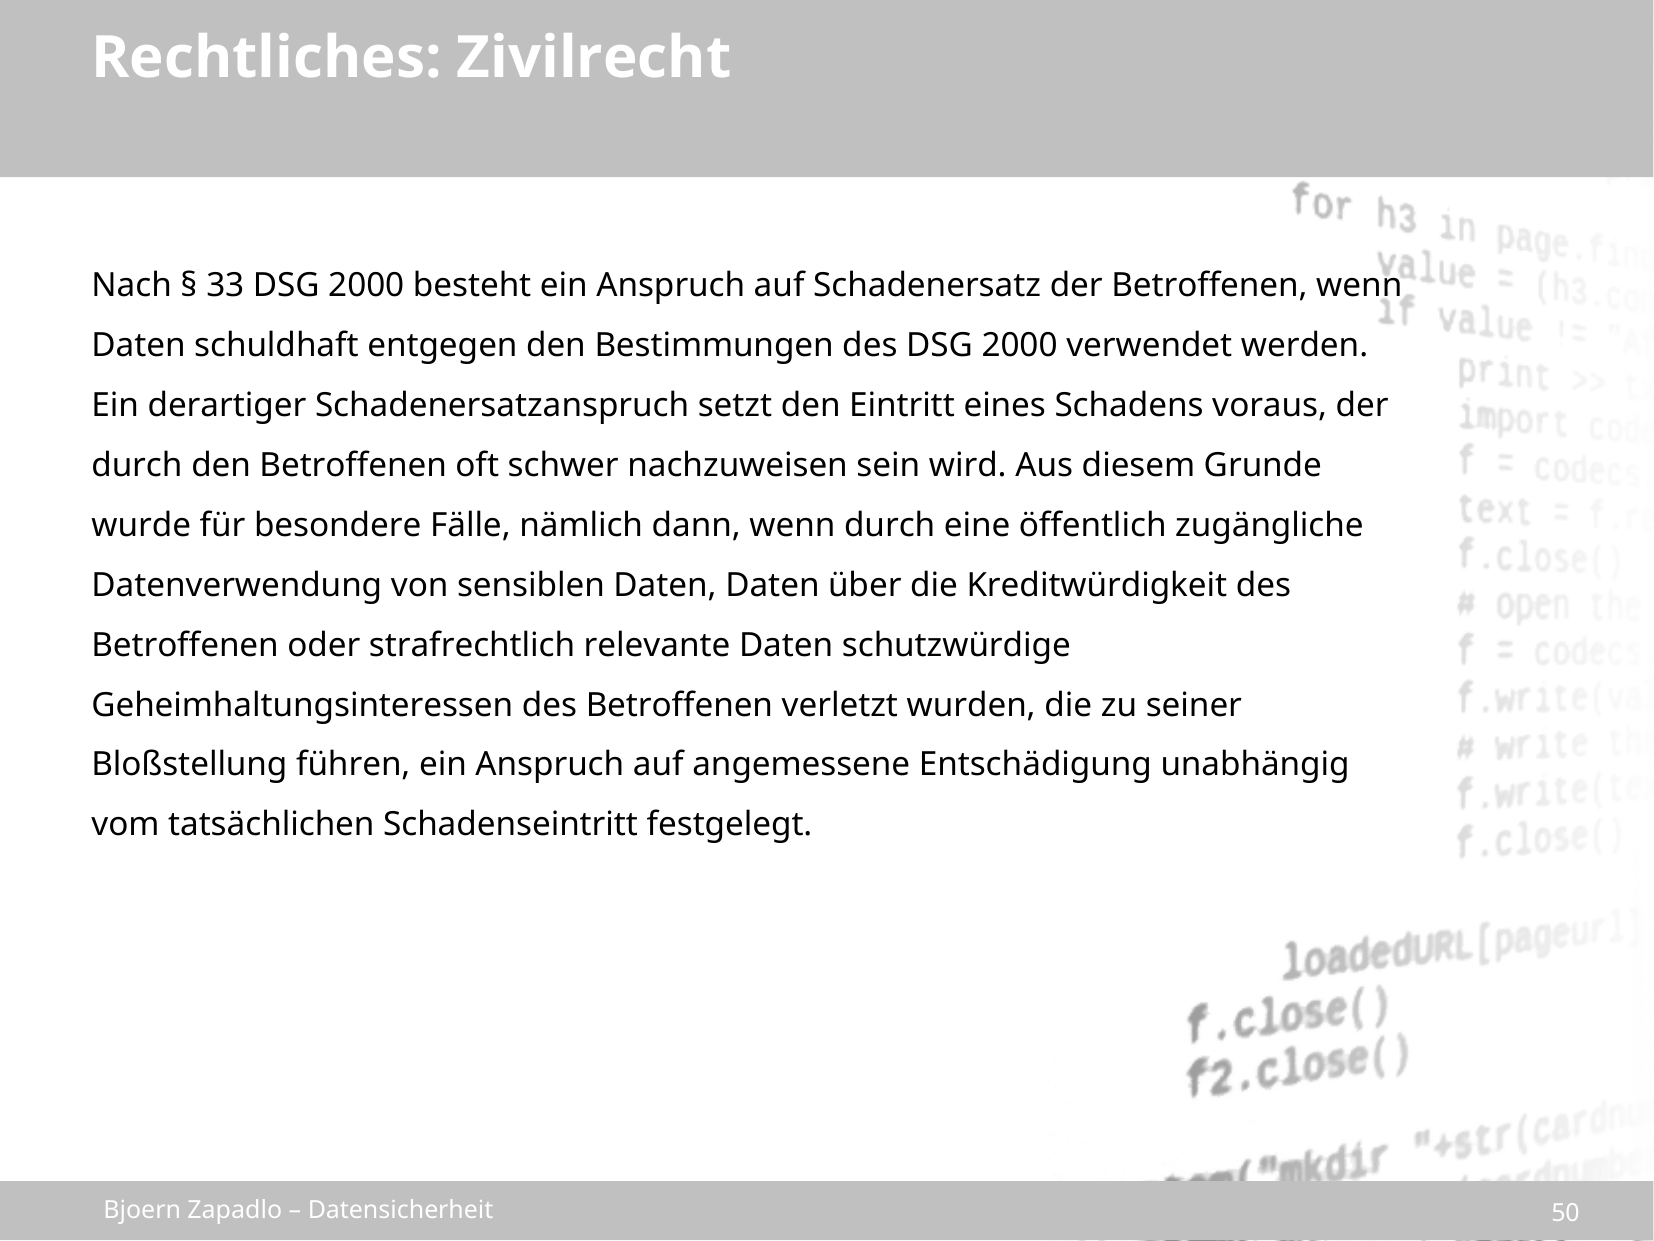

Rechtliches: Zivilrecht
Nach § 33 DSG 2000 besteht ein Anspruch auf Schadenersatz der Betroffenen, wenn Daten schuldhaft entgegen den Bestimmungen des DSG 2000 verwendet werden. Ein derartiger Schadenersatzanspruch setzt den Eintritt eines Schadens voraus, der durch den Betroffenen oft schwer nachzuweisen sein wird. Aus diesem Grunde wurde für besondere Fälle, nämlich dann, wenn durch eine öffentlich zugängliche Datenverwendung von sensiblen Daten, Daten über die Kreditwürdigkeit des Betroffenen oder strafrechtlich relevante Daten schutzwürdige Geheimhaltungsinteressen des Betroffenen verletzt wurden, die zu seiner Bloßstellung führen, ein Anspruch auf angemessene Entschädigung unabhängig vom tatsächlichen Schadenseintritt festgelegt.